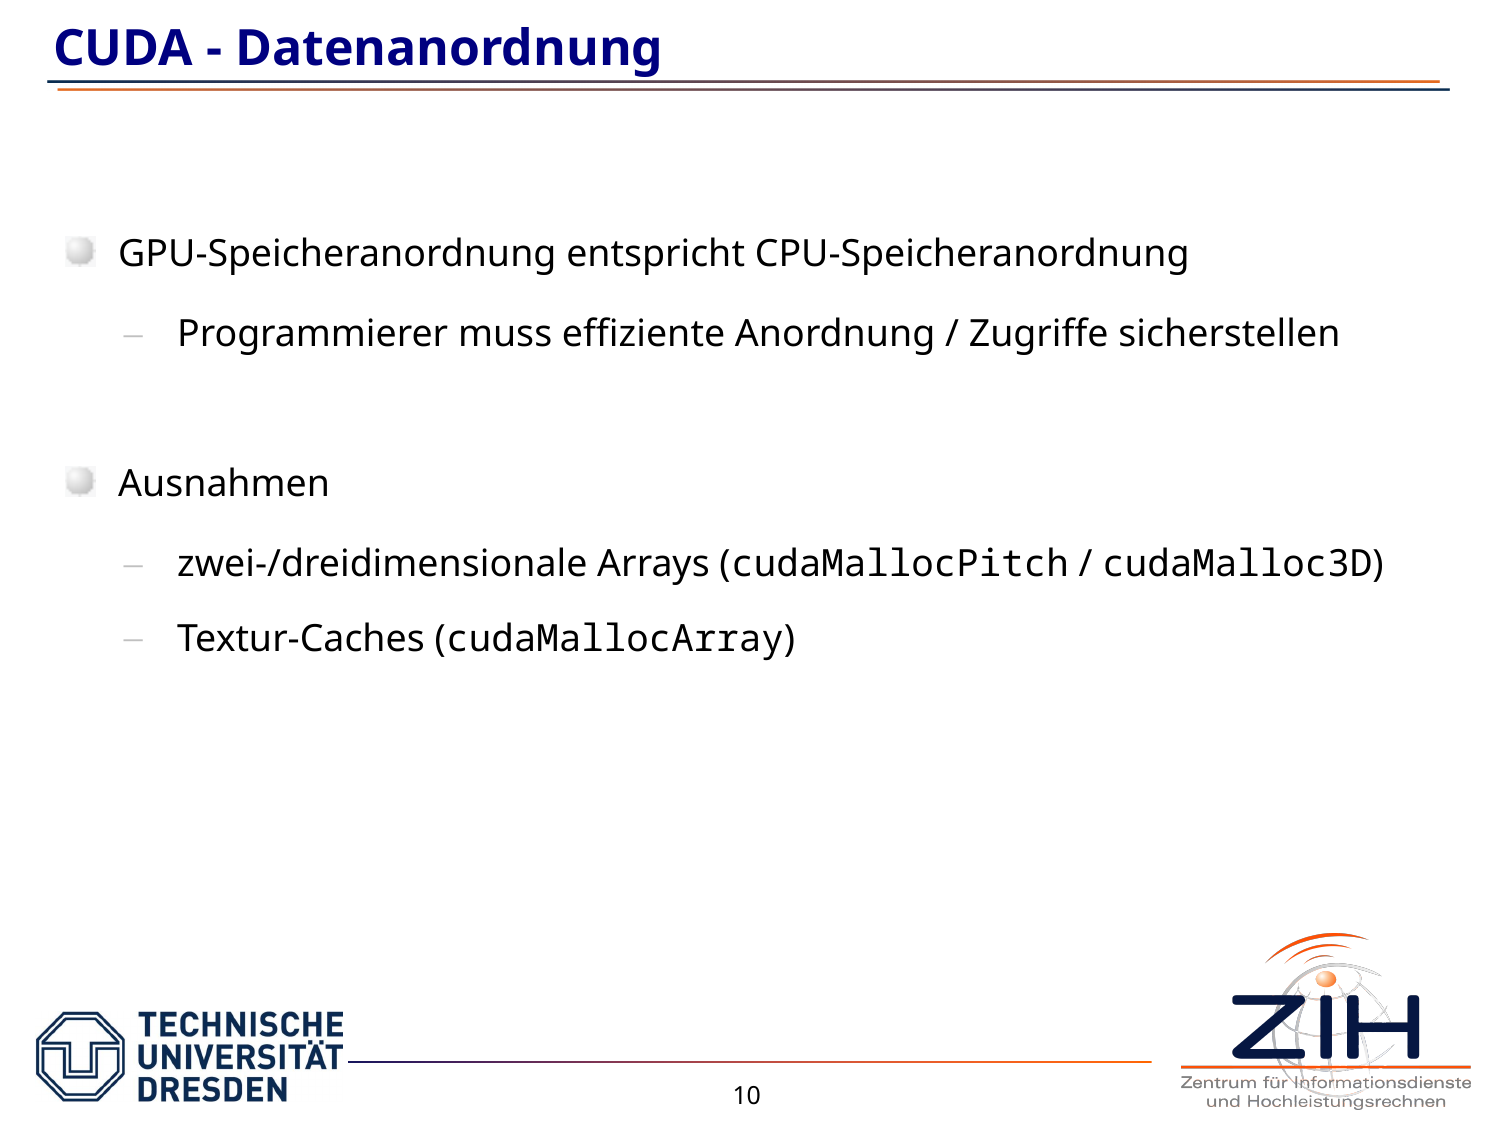

# CUDA - Datenanordnung
GPU-Speicheranordnung entspricht CPU-Speicheranordnung
Programmierer muss effiziente Anordnung / Zugriffe sicherstellen
Ausnahmen
zwei-/dreidimensionale Arrays (cudaMallocPitch / cudaMalloc3D)
Textur-Caches (cudaMallocArray)
10